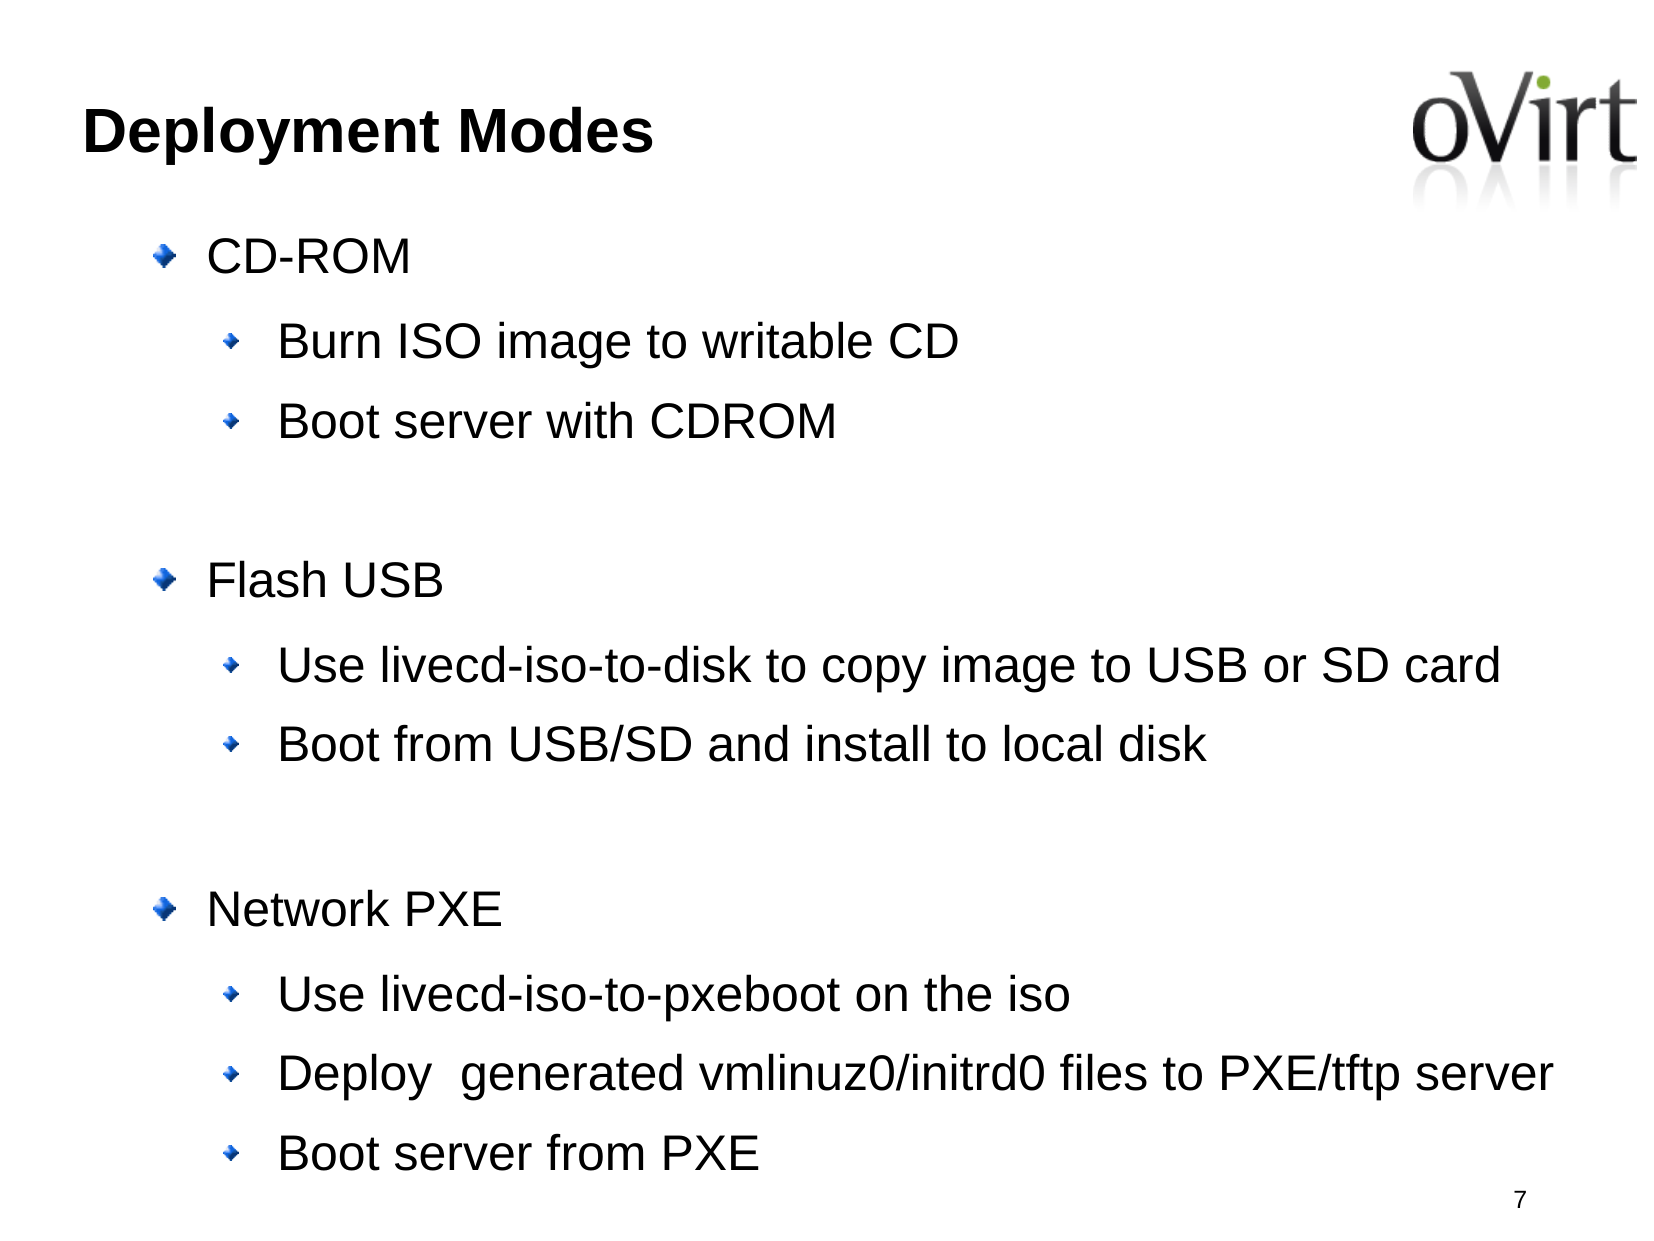

# Deployment Modes
CD-ROM
Burn ISO image to writable CD
Boot server with CDROM
Flash USB
Use livecd-iso-to-disk to copy image to USB or SD card
Boot from USB/SD and install to local disk
Network PXE
Use livecd-iso-to-pxeboot on the iso
Deploy generated vmlinuz0/initrd0 files to PXE/tftp server
Boot server from PXE